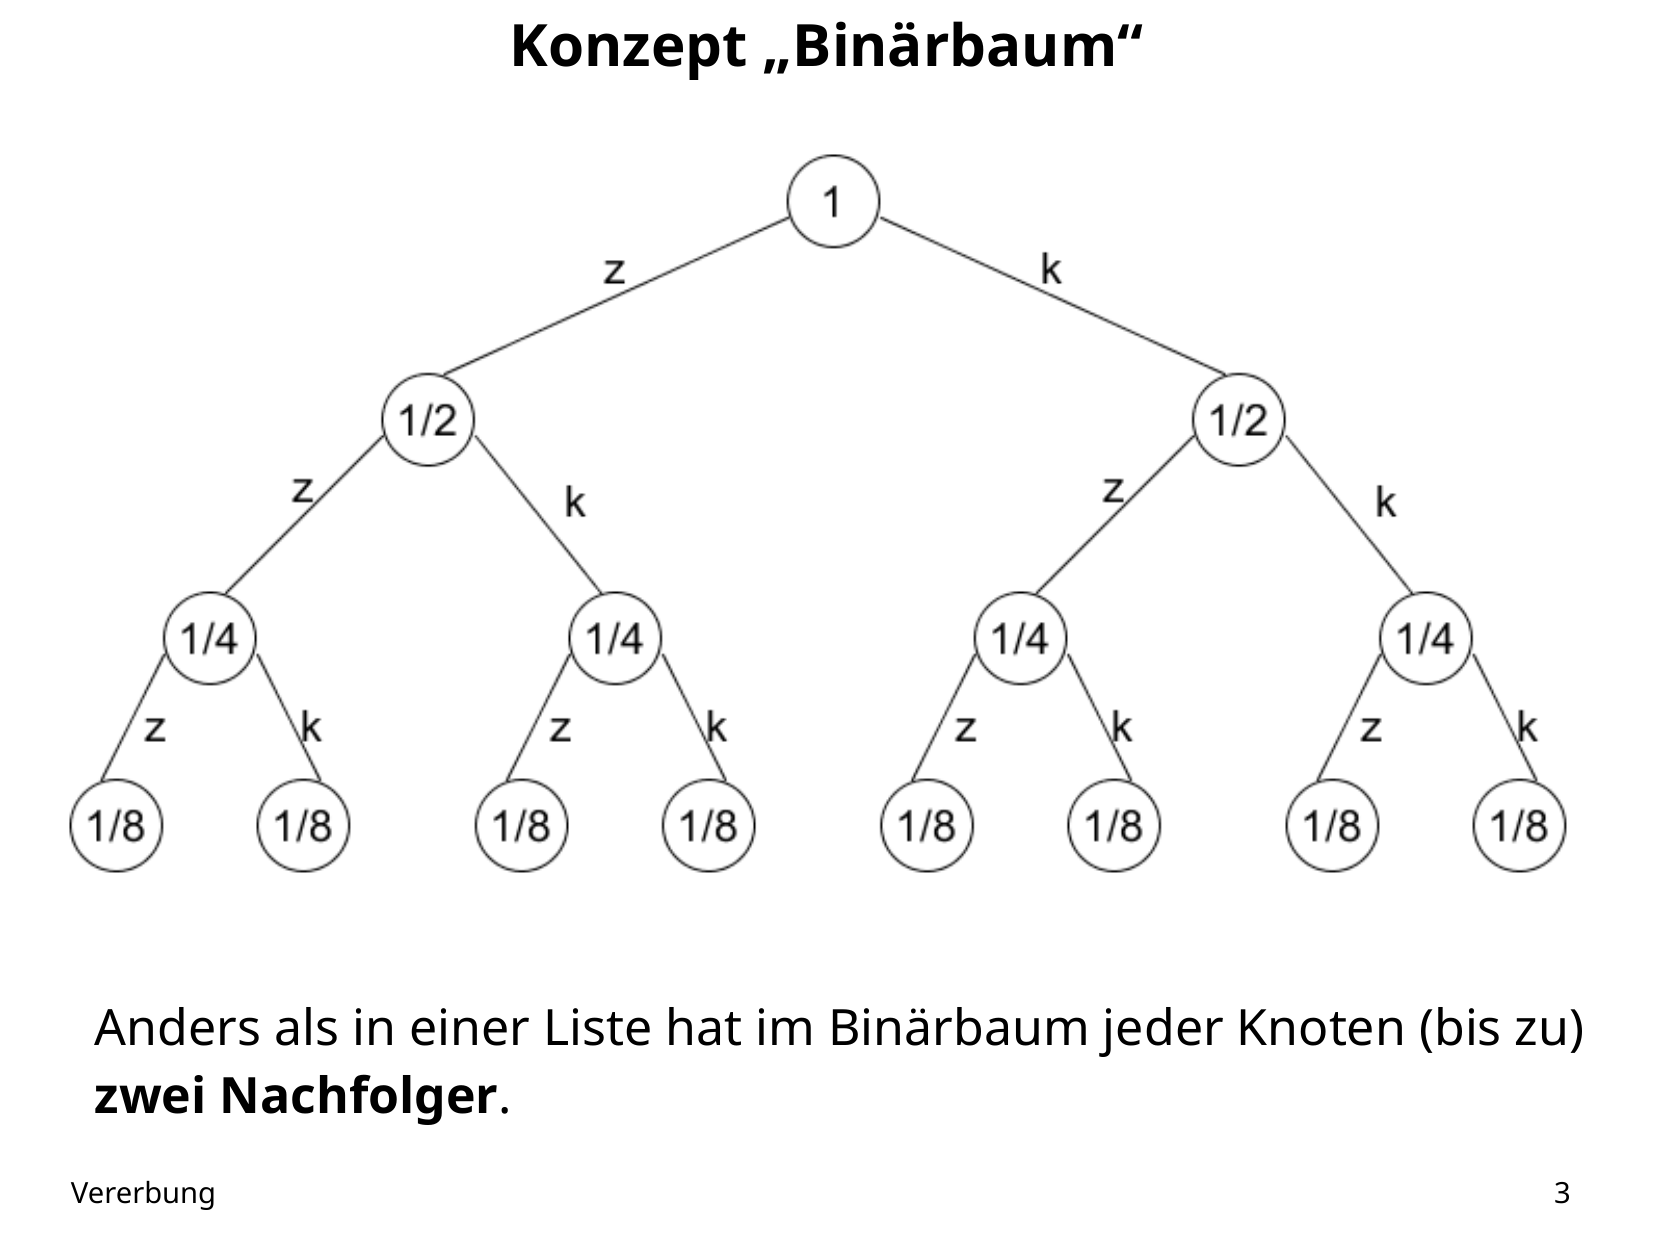

# Konzept „Binärbaum“
Anders als in einer Liste hat im Binärbaum jeder Knoten (bis zu) zwei Nachfolger.
Vererbung
3